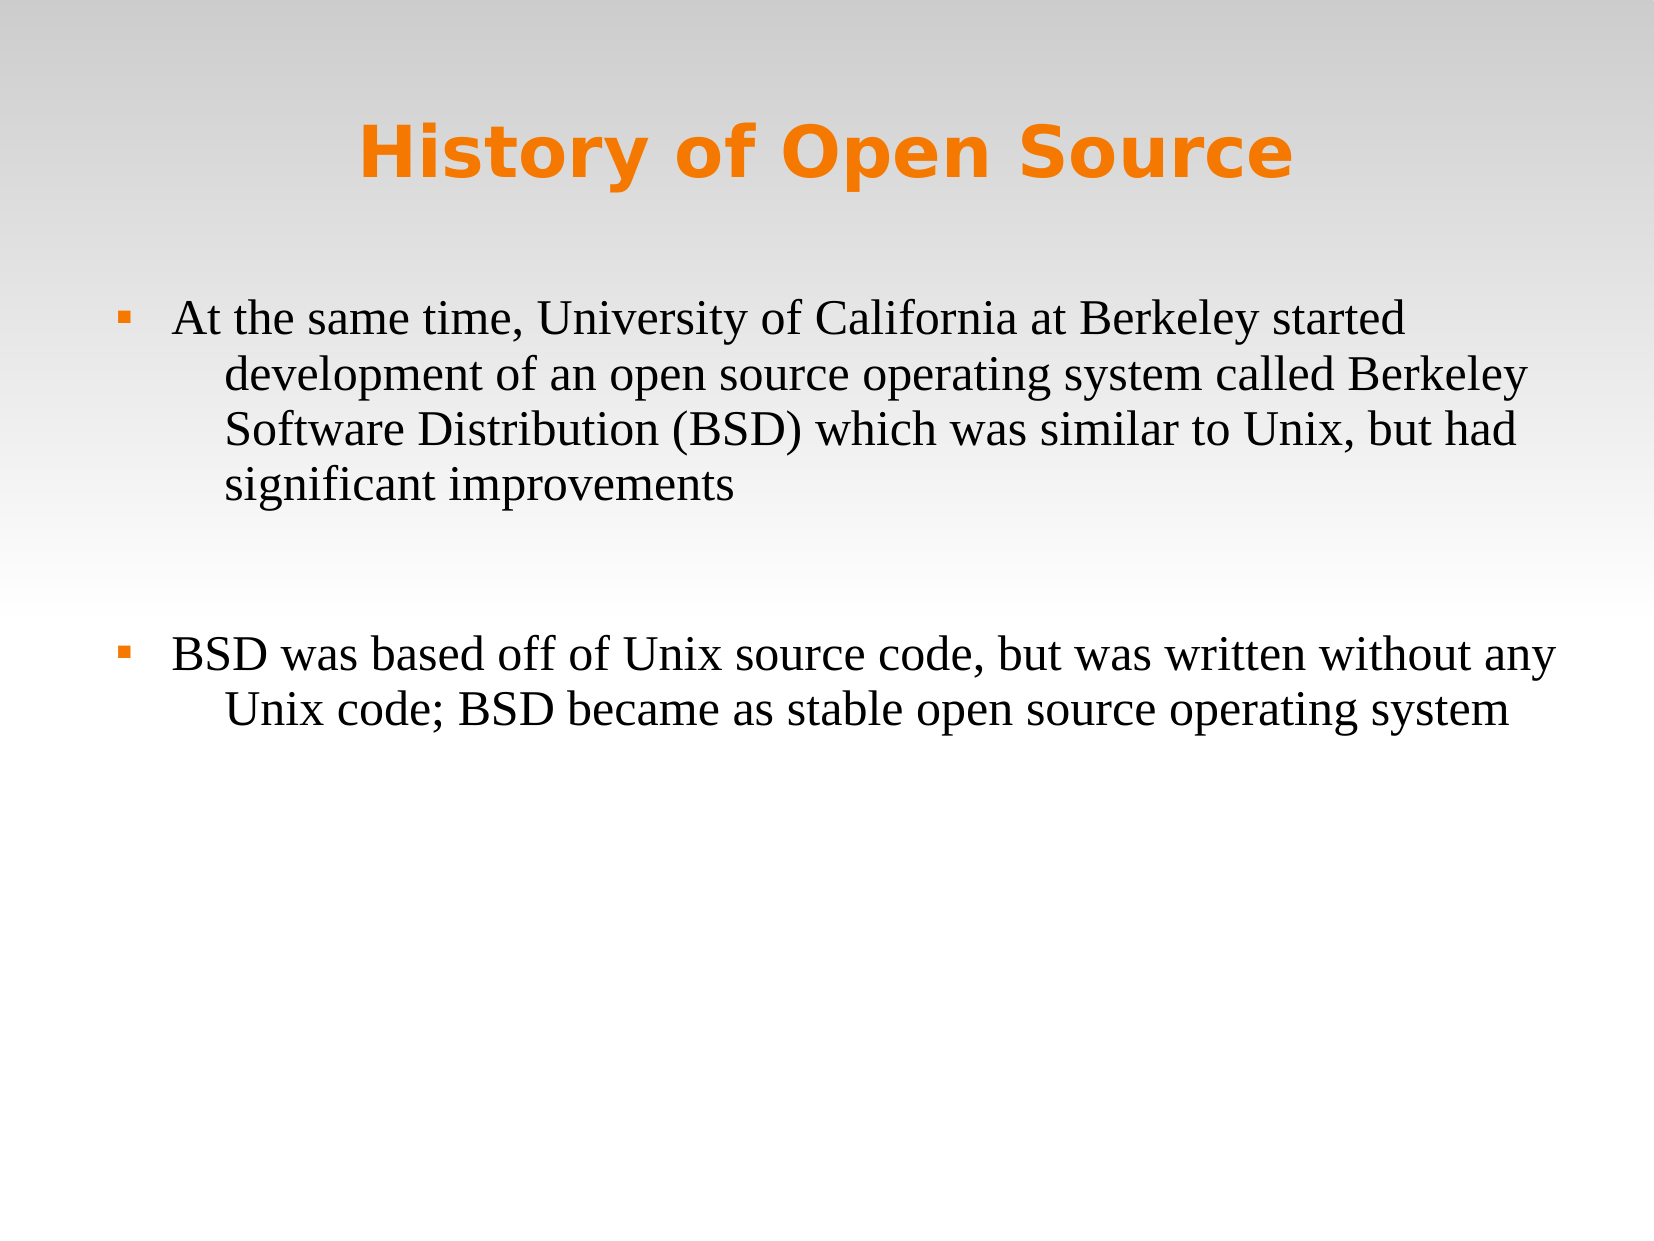

# History of Open Source
At the same time, University of California at Berkeley started development of an open source operating system called Berkeley Software Distribution (BSD) which was similar to Unix, but had significant improvements
BSD was based off of Unix source code, but was written without any Unix code; BSD became as stable open source operating system